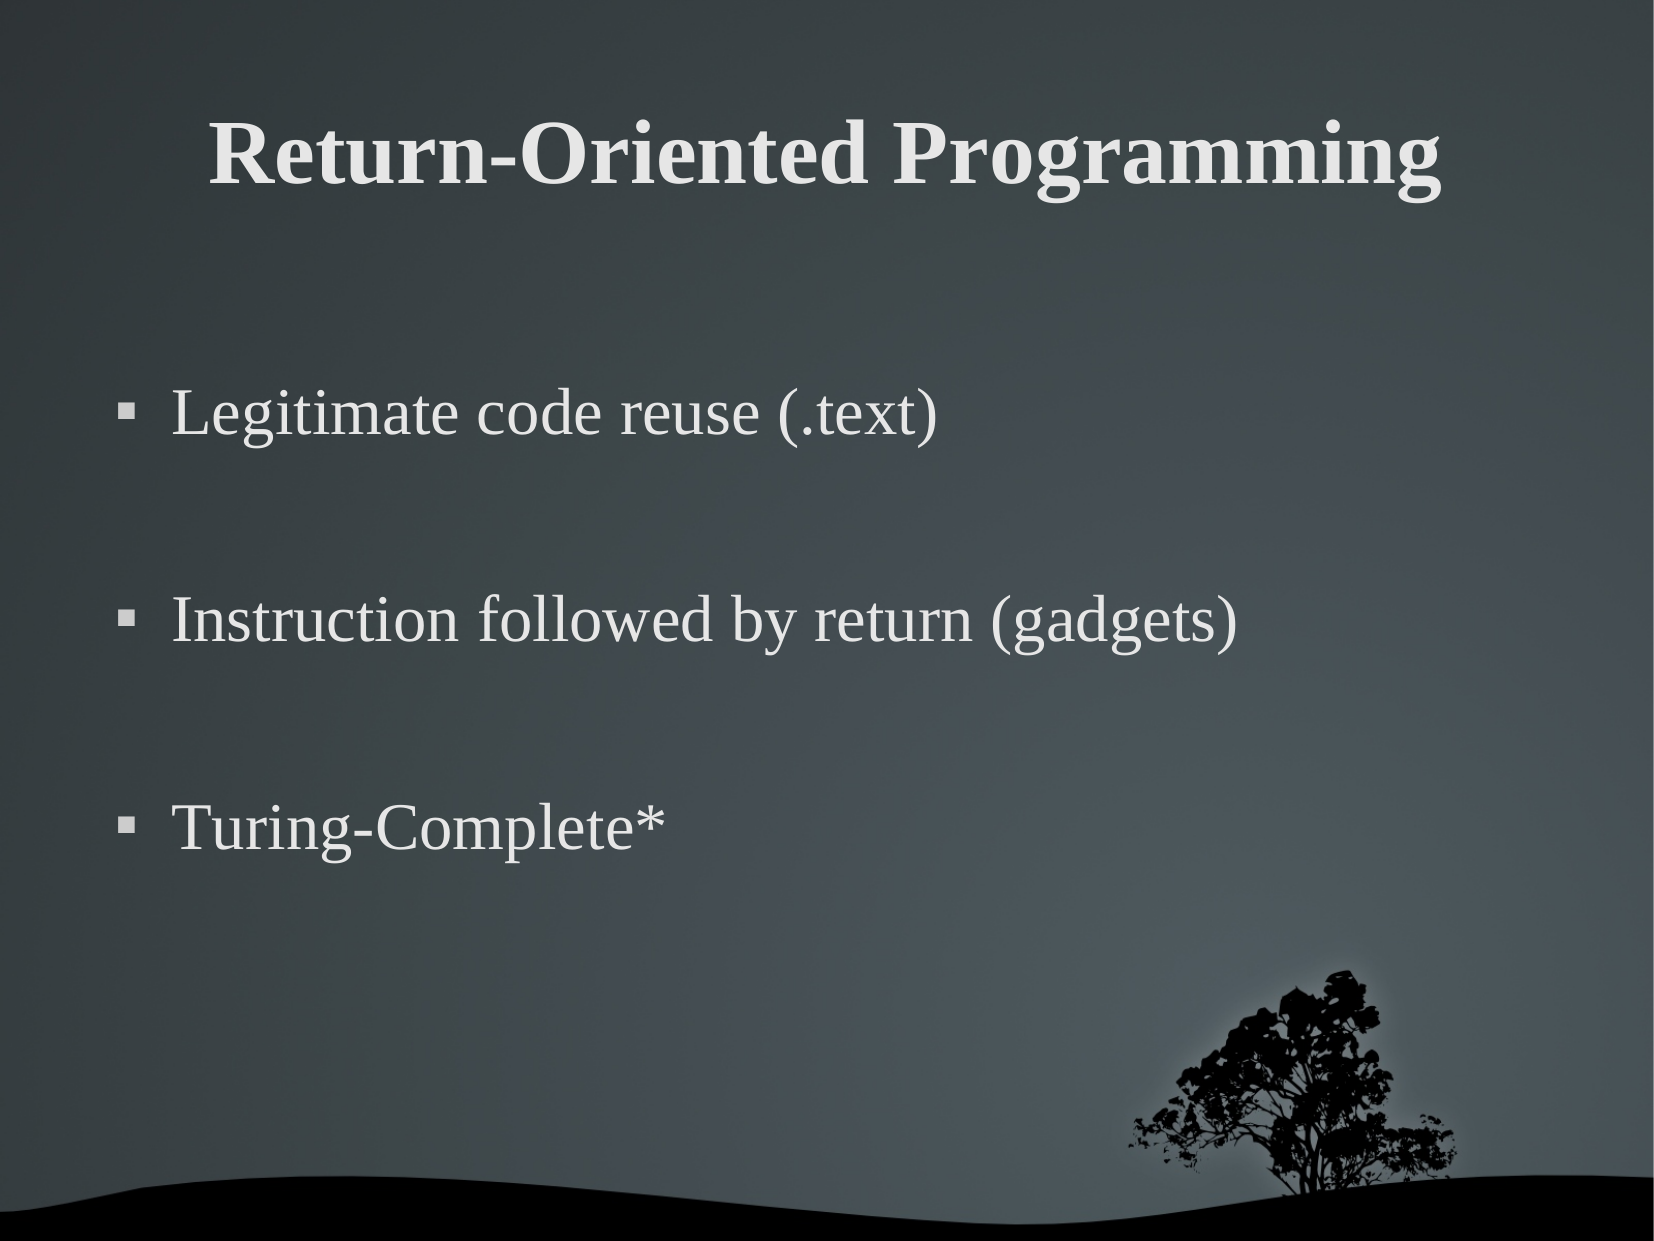

# Return-Oriented Programming
Legitimate code reuse (.text)
Instruction followed by return (gadgets)
Turing-Complete*